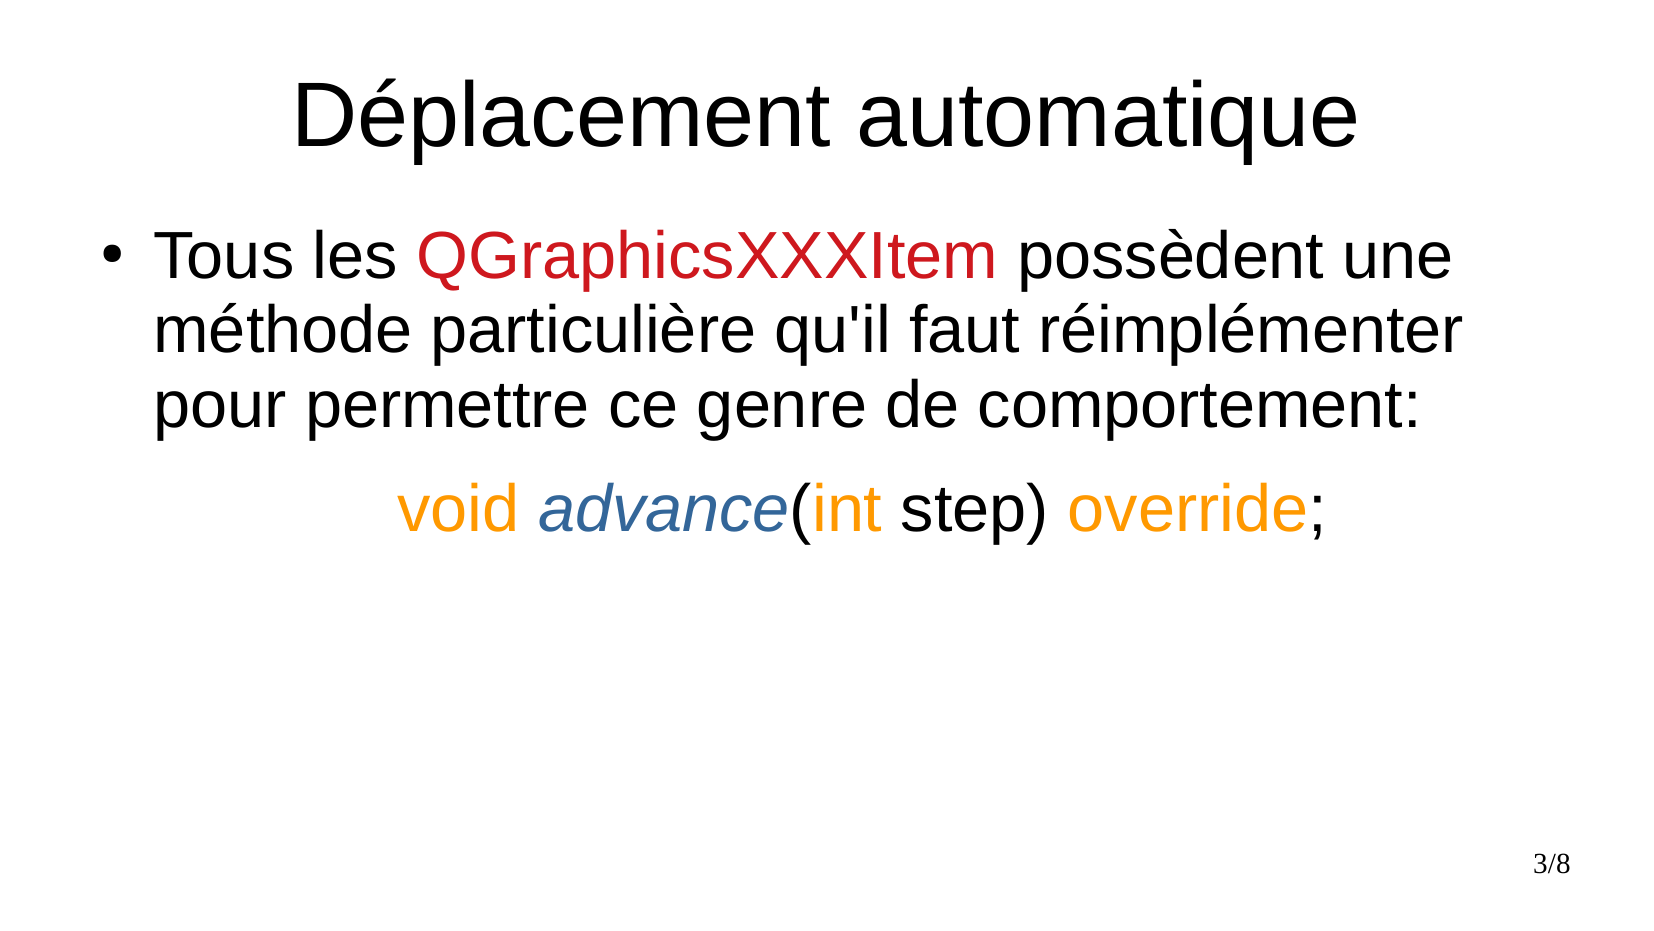

# Déplacement automatique
Tous les QGraphicsXXXItem possèdent une méthode particulière qu'il faut réimplémenter pour permettre ce genre de comportement:
void advance(int step) override;
3